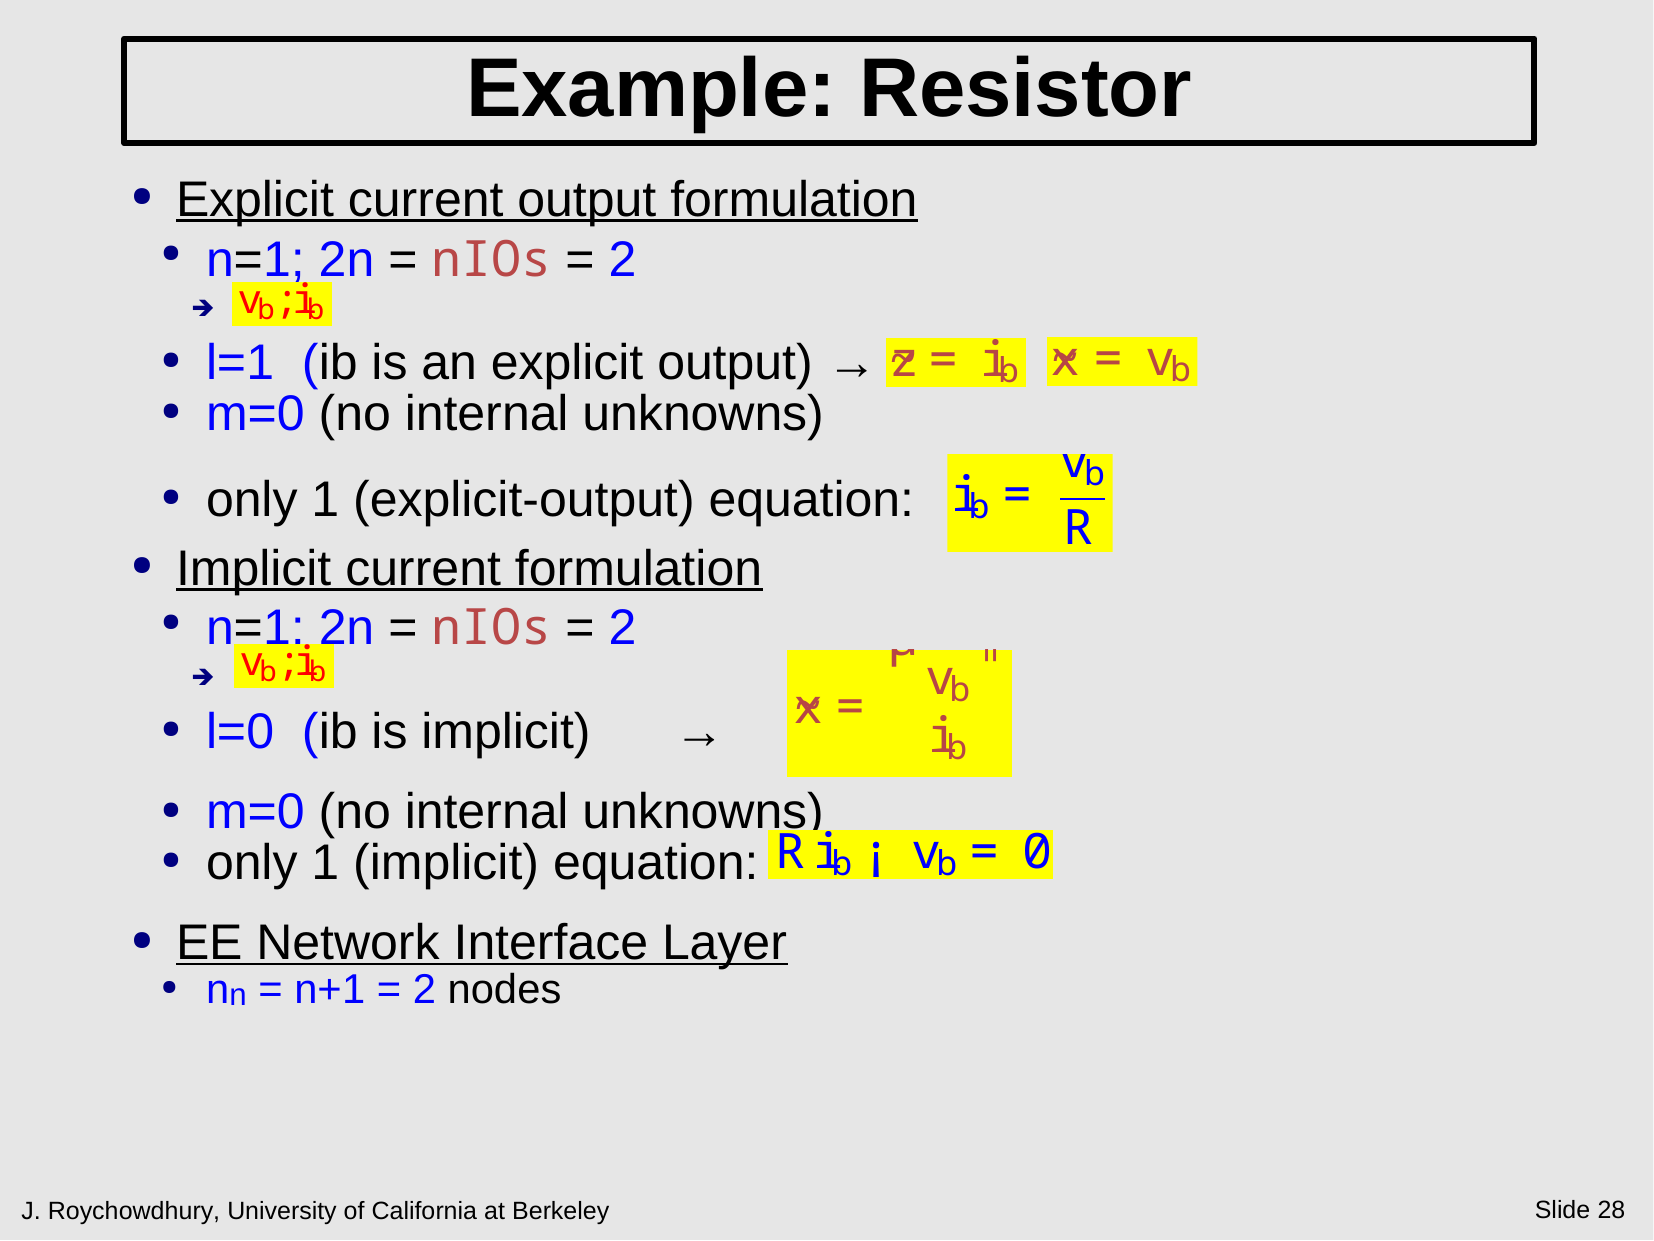

# Example: Resistor
Explicit current output formulation
n=1; 2n = nIOs = 2
l=1 (ib is an explicit output) → ,
m=0 (no internal unknowns)
only 1 (explicit-output) equation:
Implicit current formulation
n=1; 2n = nIOs = 2
l=0 (ib is implicit) →
m=0 (no internal unknowns)
only 1 (implicit) equation:
EE Network Interface Layer
nn = n+1 = 2 nodes